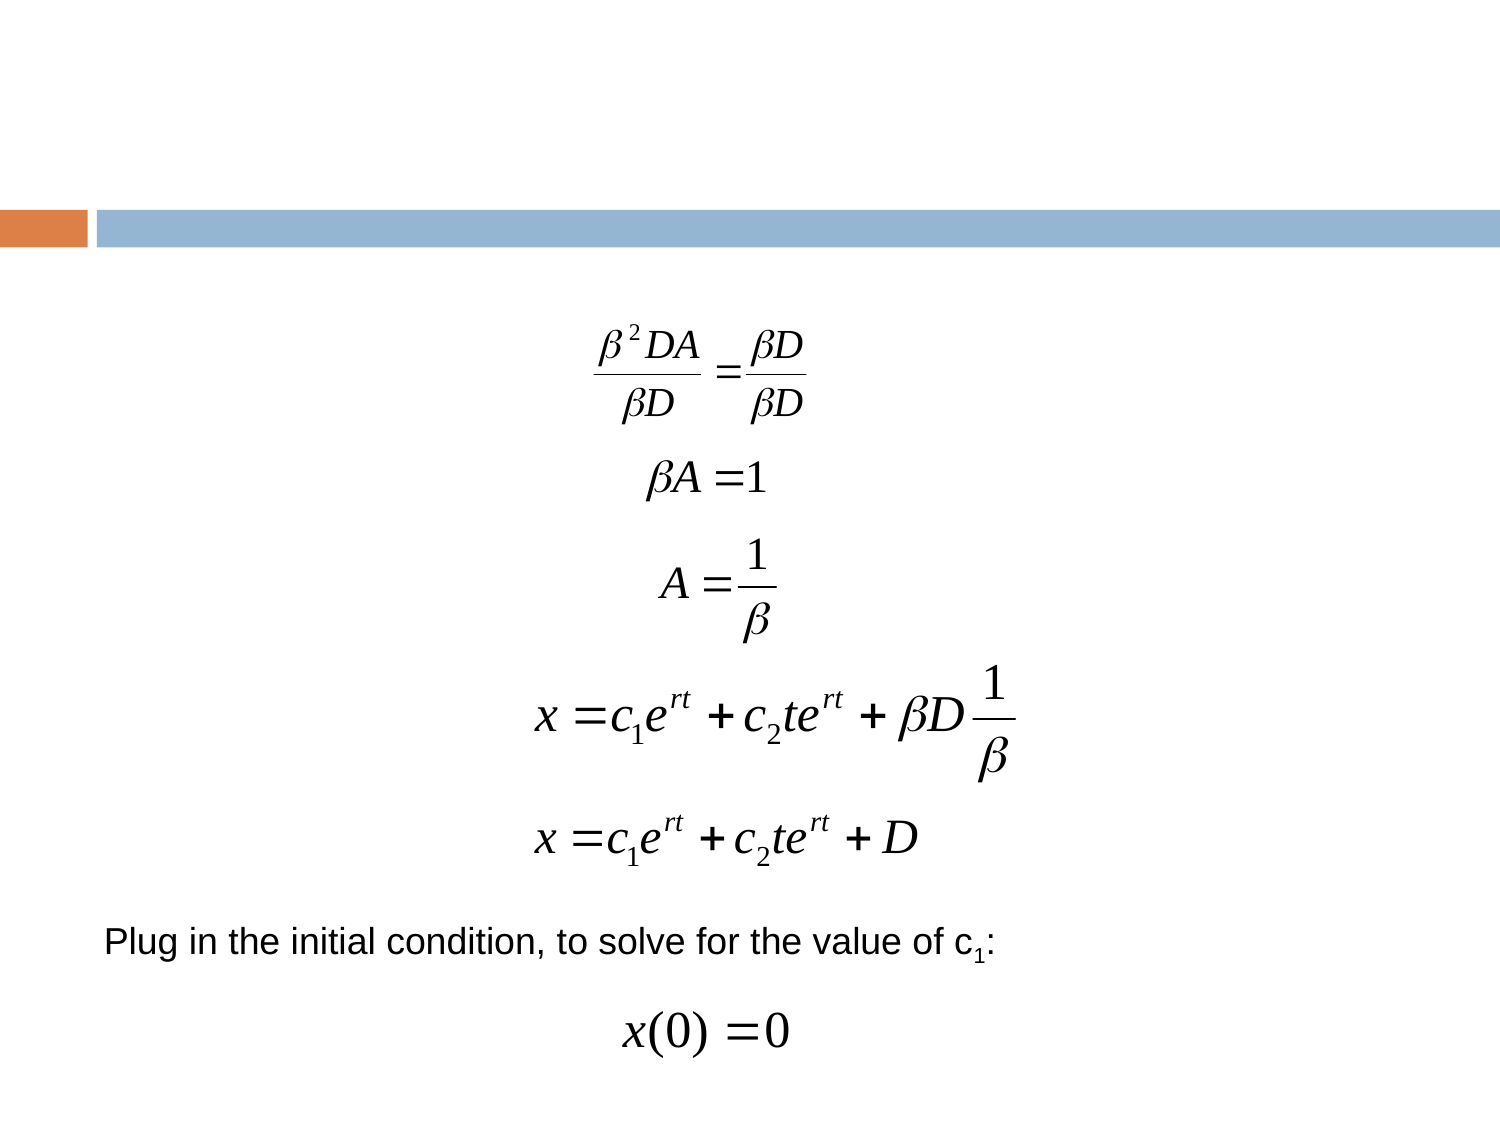

Plug in the initial condition, to solve for the value of c1: